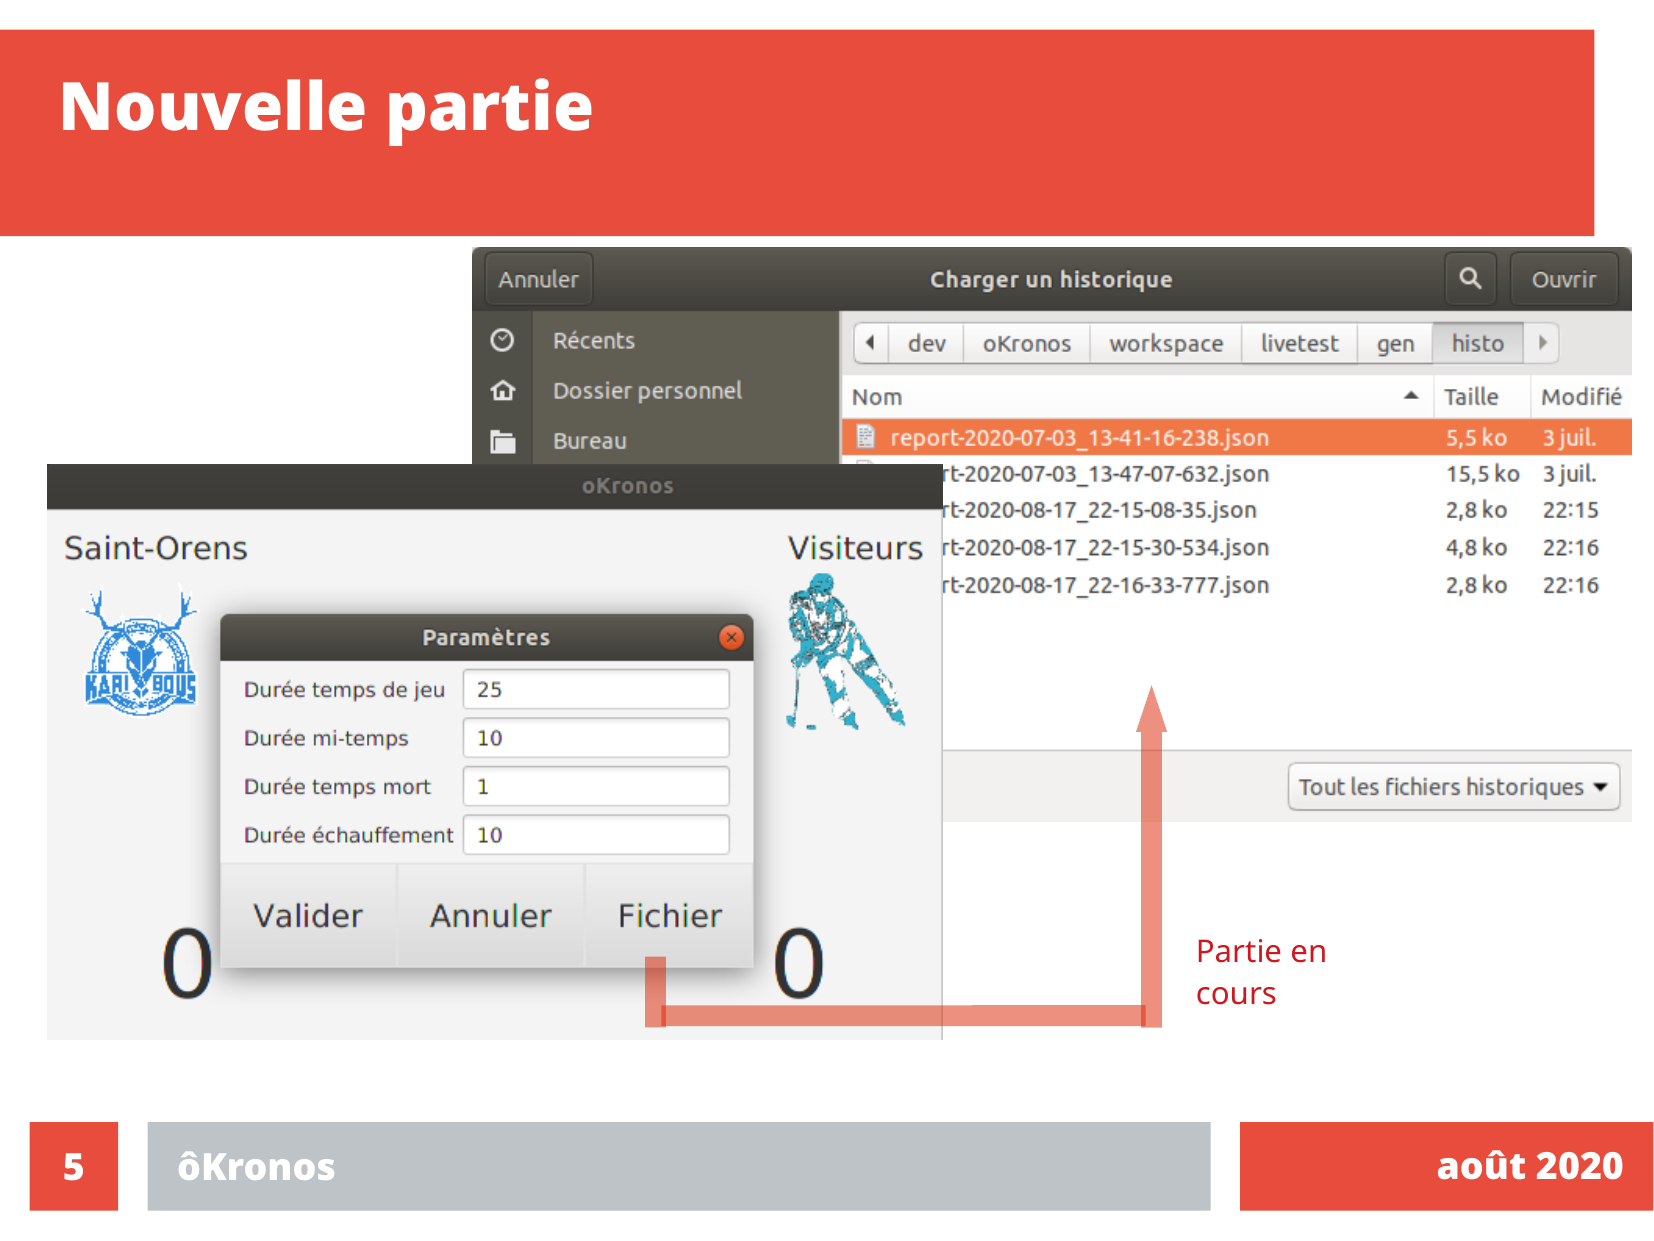

# Nouvelle partie
Partie en cours
5
ôKronos
août 2020